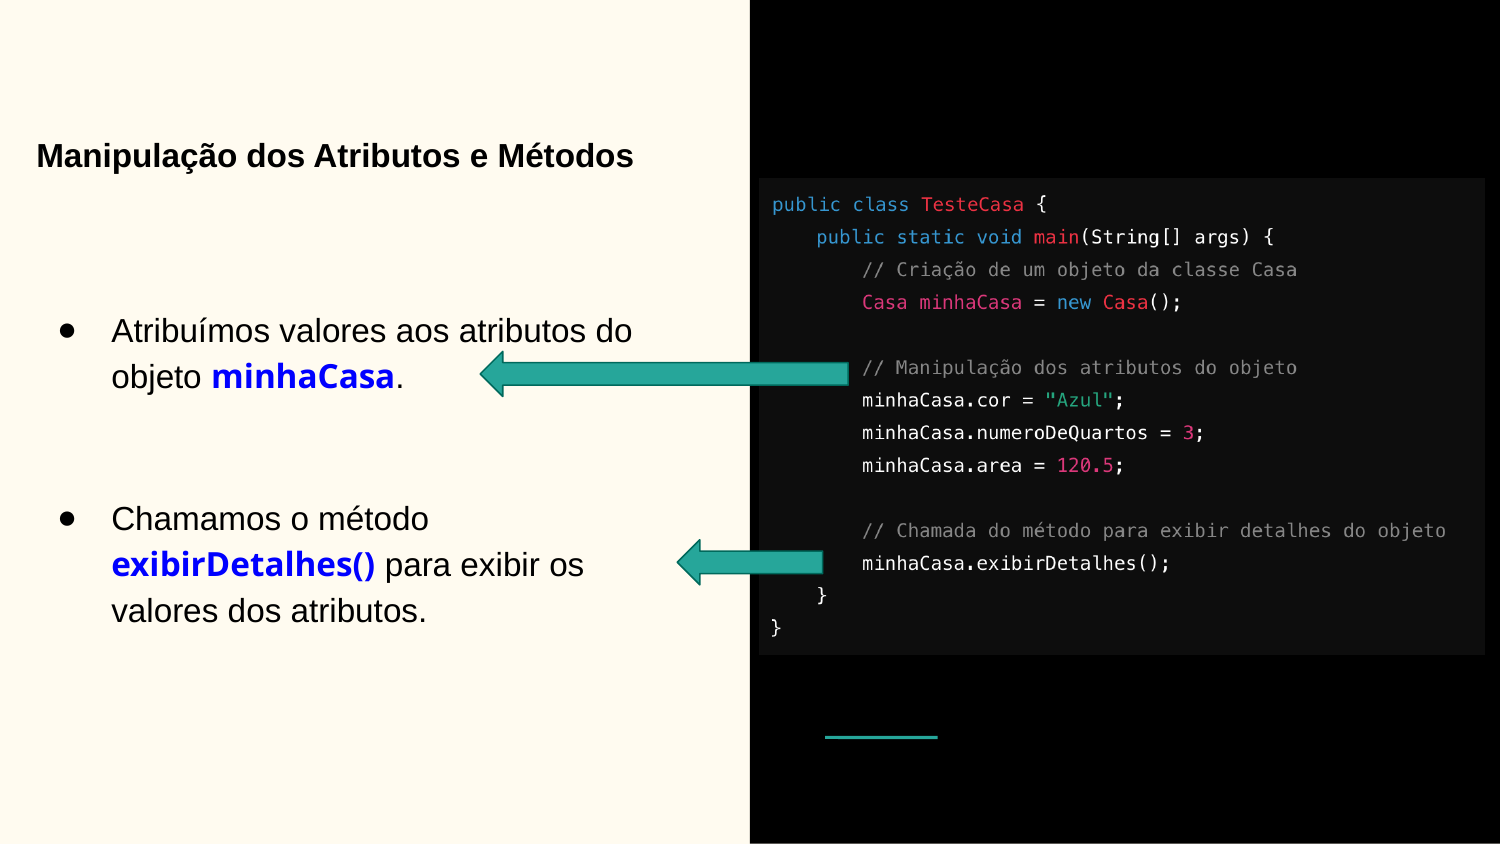

Manipulação dos Atributos e Métodos
Atribuímos valores aos atributos do objeto minhaCasa.
Chamamos o método exibirDetalhes() para exibir os valores dos atributos.